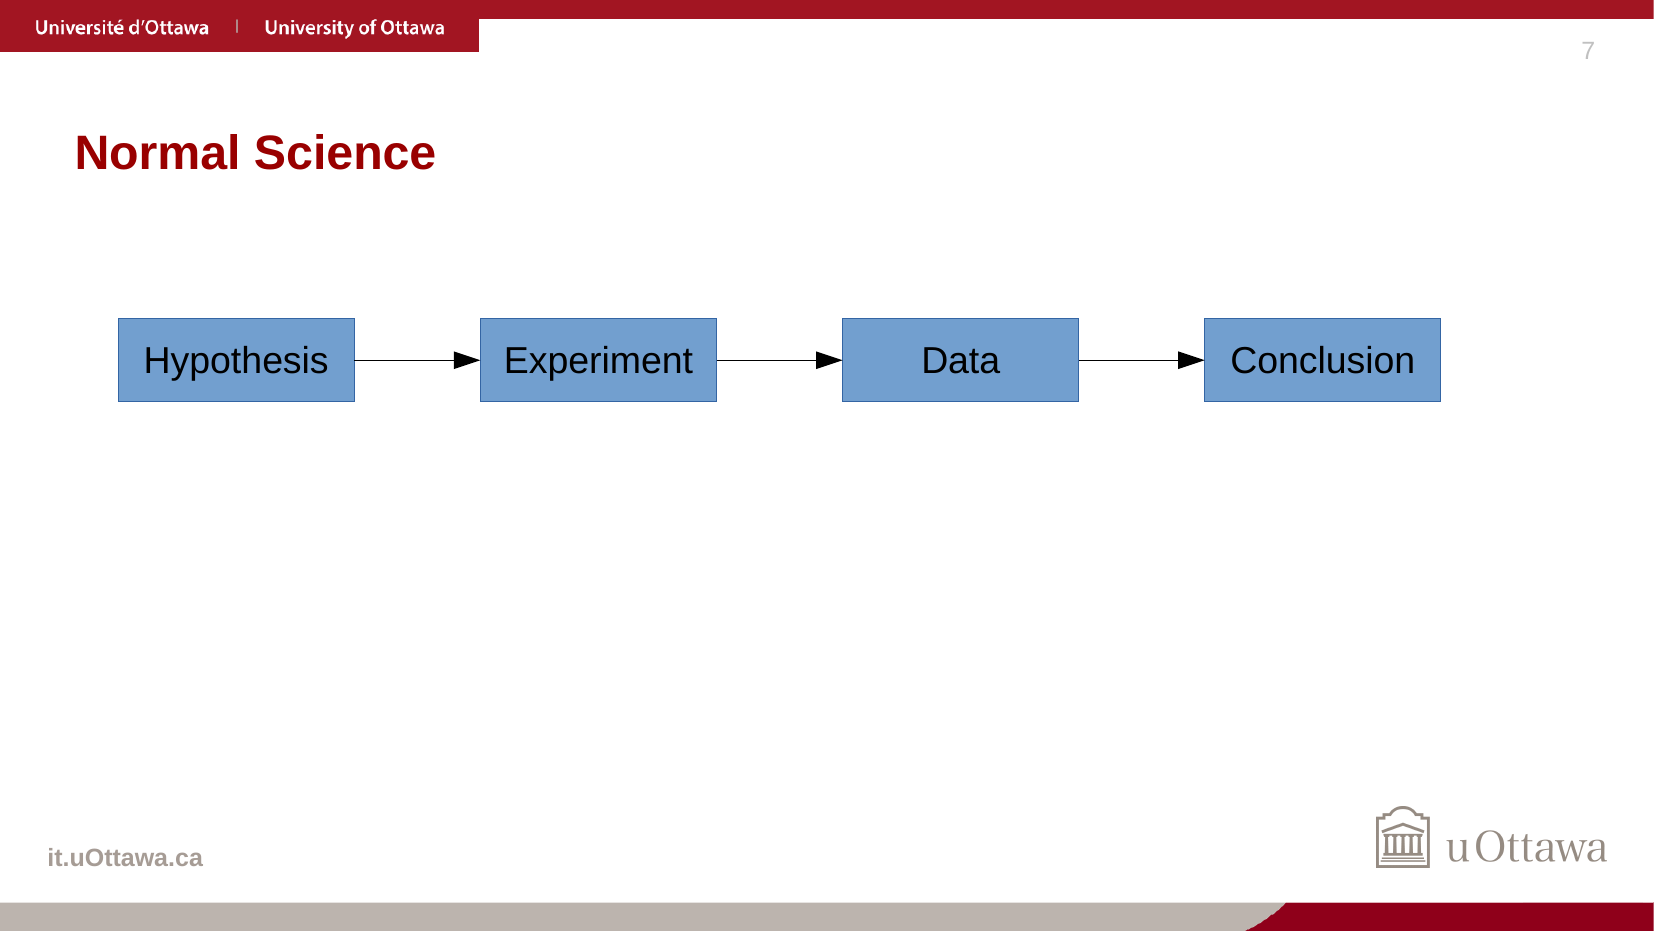

# Normal Science
Hypothesis
Experiment
Data
Conclusion